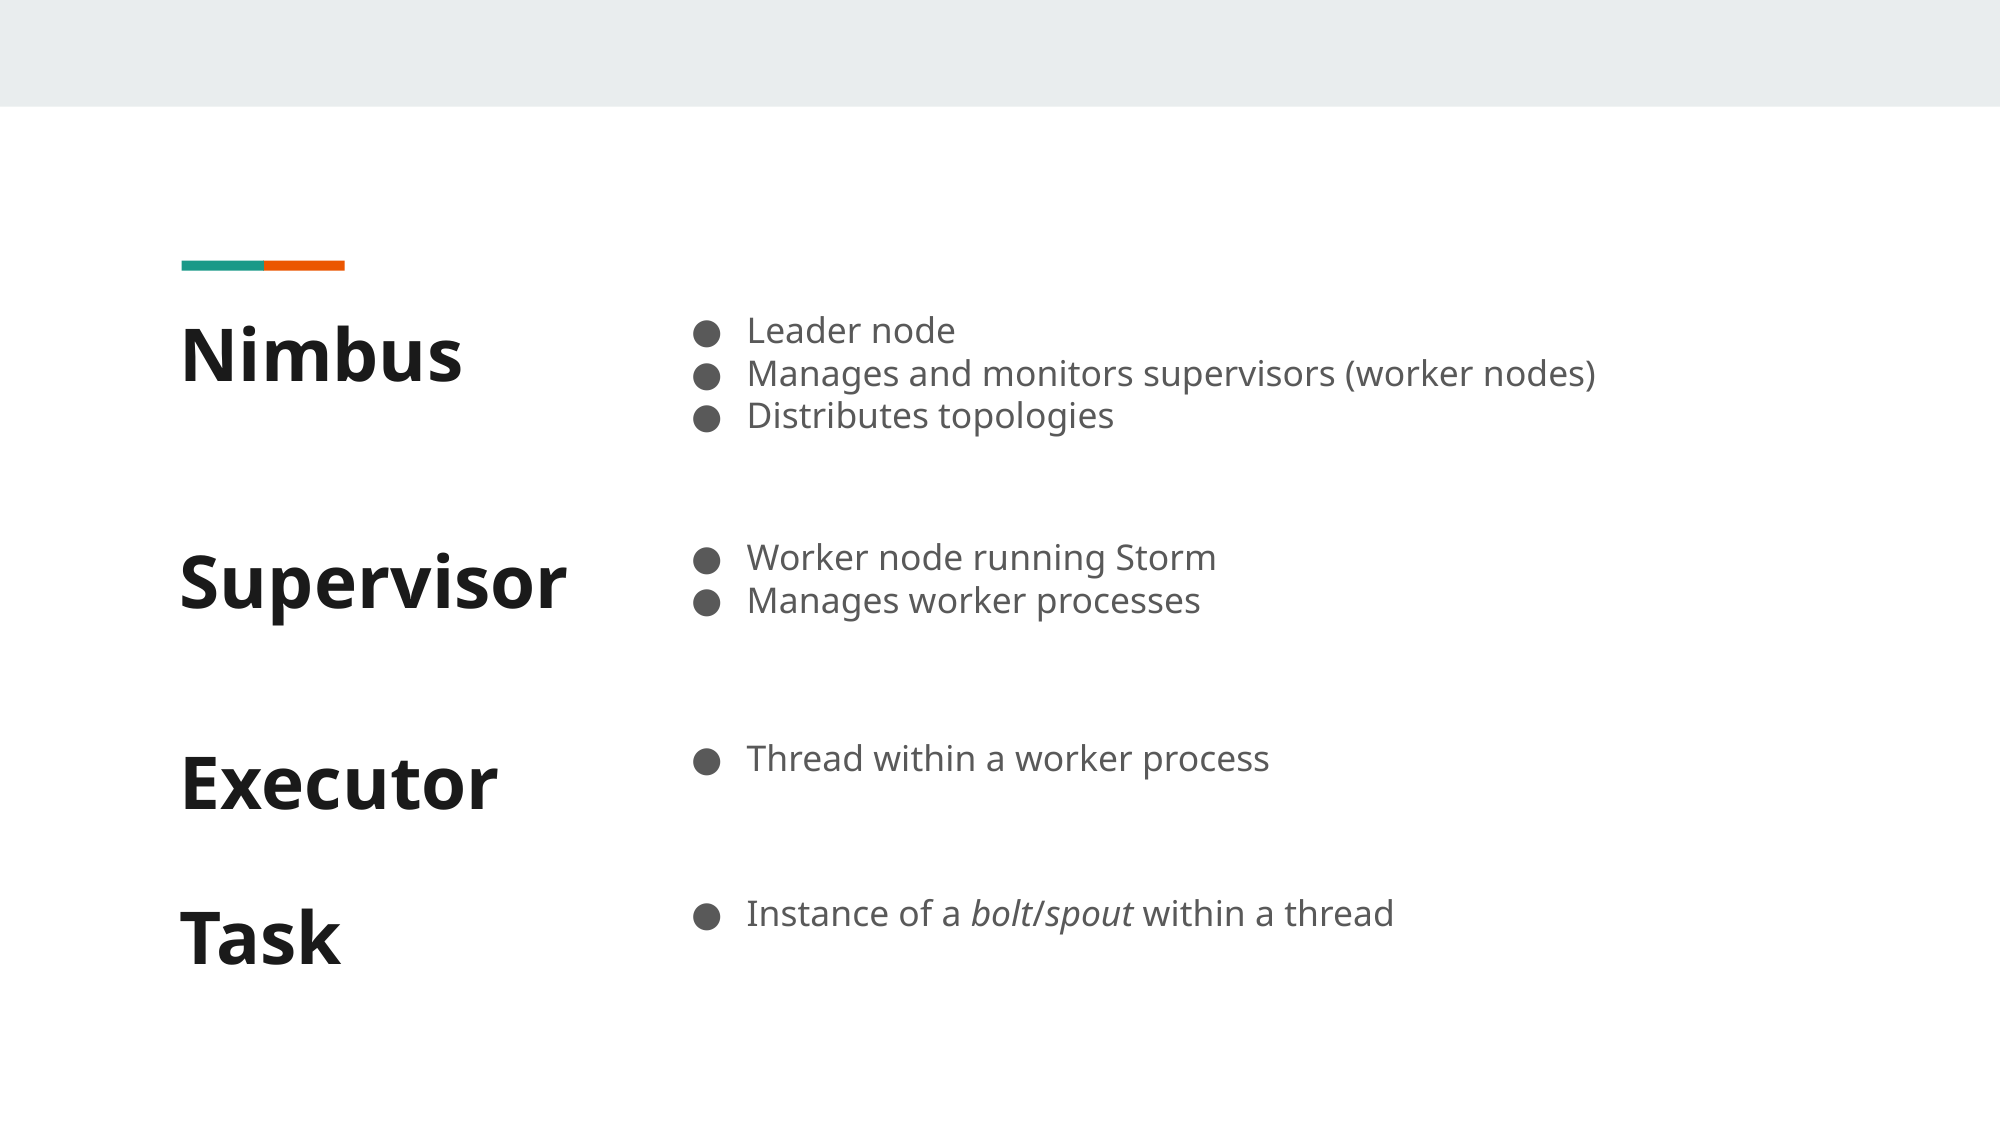

# Nimbus
Leader node
Manages and monitors supervisors (worker nodes)
Distributes topologies
Supervisor
Worker node running Storm
Manages worker processes
Executor
Thread within a worker process
Task
Instance of a bolt/spout within a thread